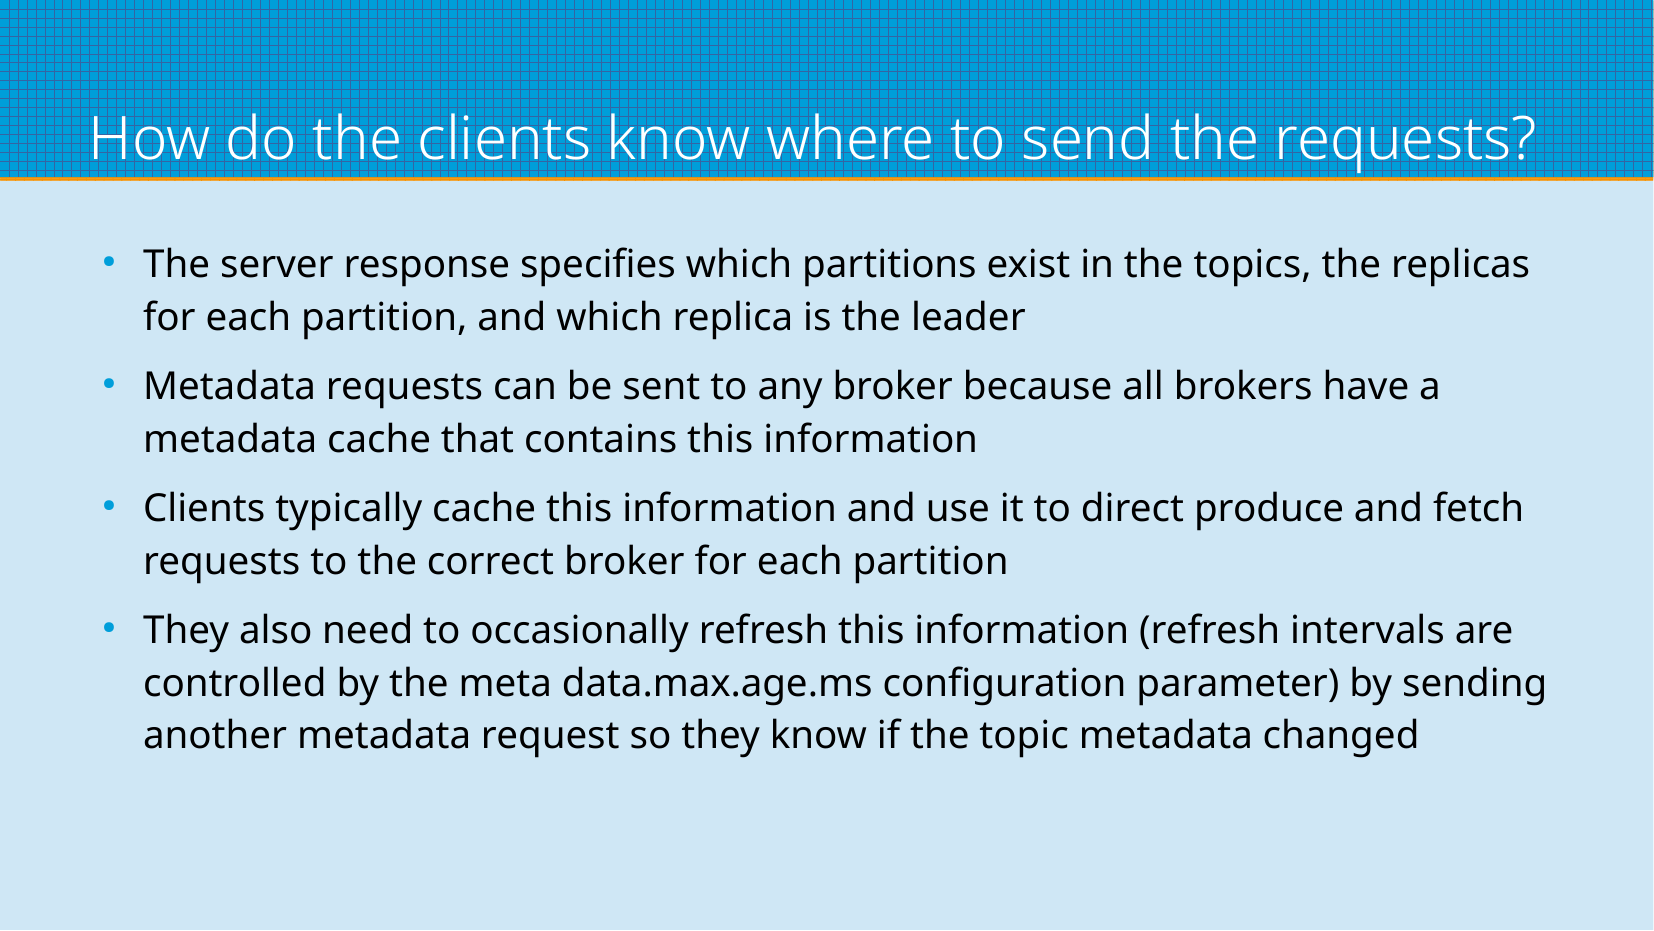

# How do the clients know where to send the requests?
The server response specifies which partitions exist in the topics, the replicas for each partition, and which replica is the leader
Metadata requests can be sent to any broker because all brokers have a metadata cache that contains this information
Clients typically cache this information and use it to direct produce and fetch requests to the correct broker for each partition
They also need to occasionally refresh this information (refresh intervals are controlled by the meta data.max.age.ms configuration parameter) by sending another metadata request so they know if the topic metadata changed